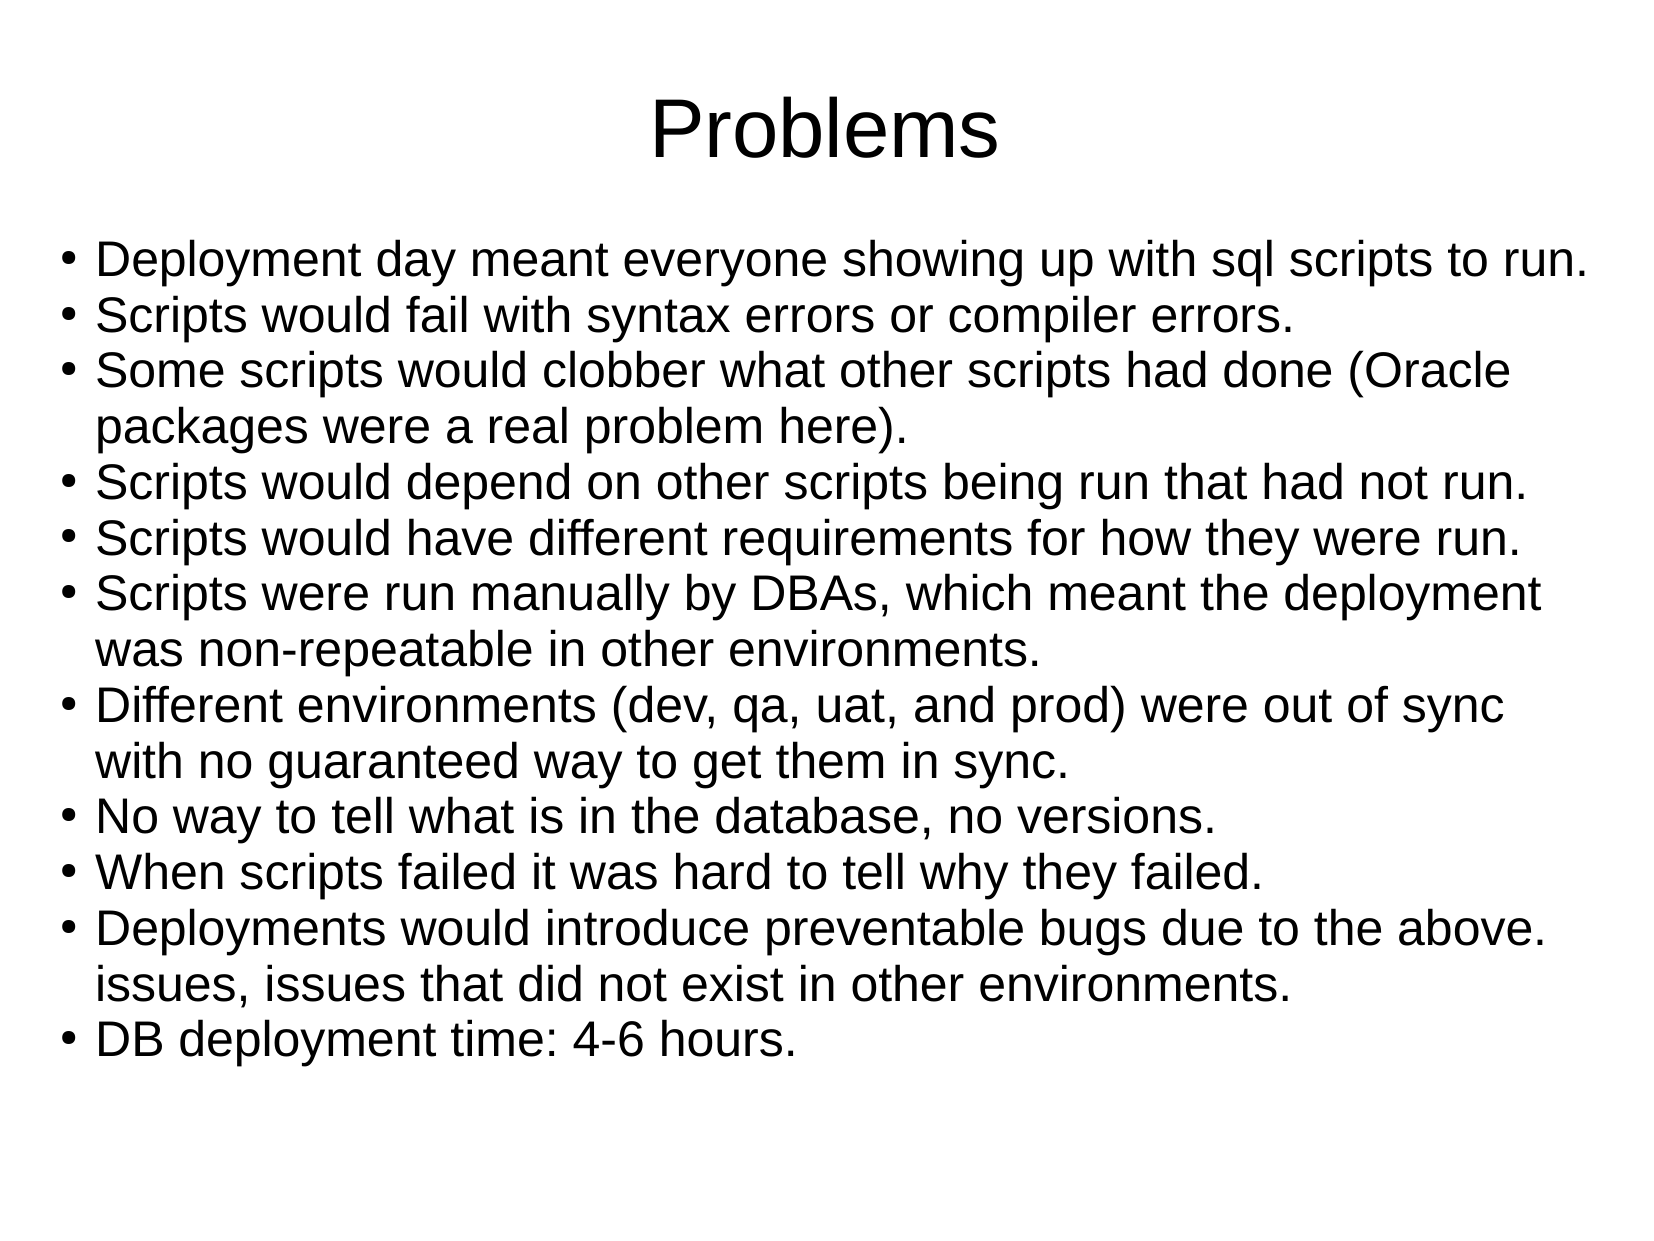

Problems
Deployment day meant everyone showing up with sql scripts to run.
Scripts would fail with syntax errors or compiler errors.
Some scripts would clobber what other scripts had done (Oracle packages were a real problem here).
Scripts would depend on other scripts being run that had not run.
Scripts would have different requirements for how they were run.
Scripts were run manually by DBAs, which meant the deployment was non-repeatable in other environments.
Different environments (dev, qa, uat, and prod) were out of sync with no guaranteed way to get them in sync.
No way to tell what is in the database, no versions.
When scripts failed it was hard to tell why they failed.
Deployments would introduce preventable bugs due to the above. issues, issues that did not exist in other environments.
DB deployment time: 4-6 hours.